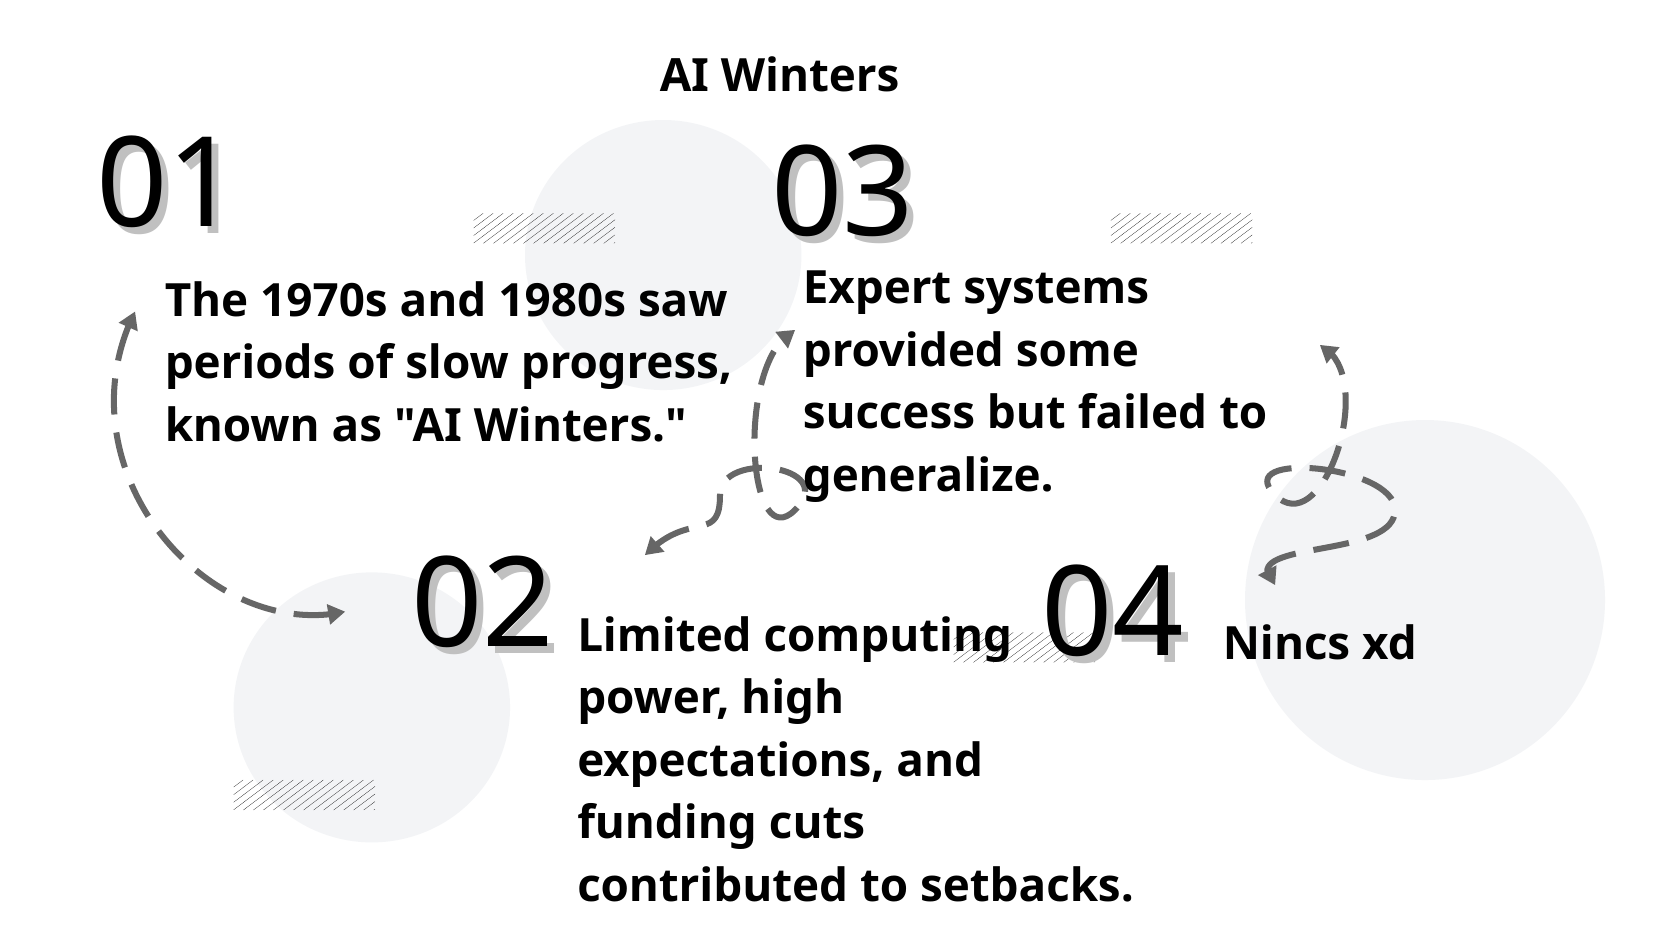

AI Winters
01
03
Expert systems provided some success but failed to generalize.
The 1970s and 1980s saw periods of slow progress, known as "AI Winters."
02
04
Limited computing power, high expectations, and funding cuts contributed to setbacks.
Nincs xd